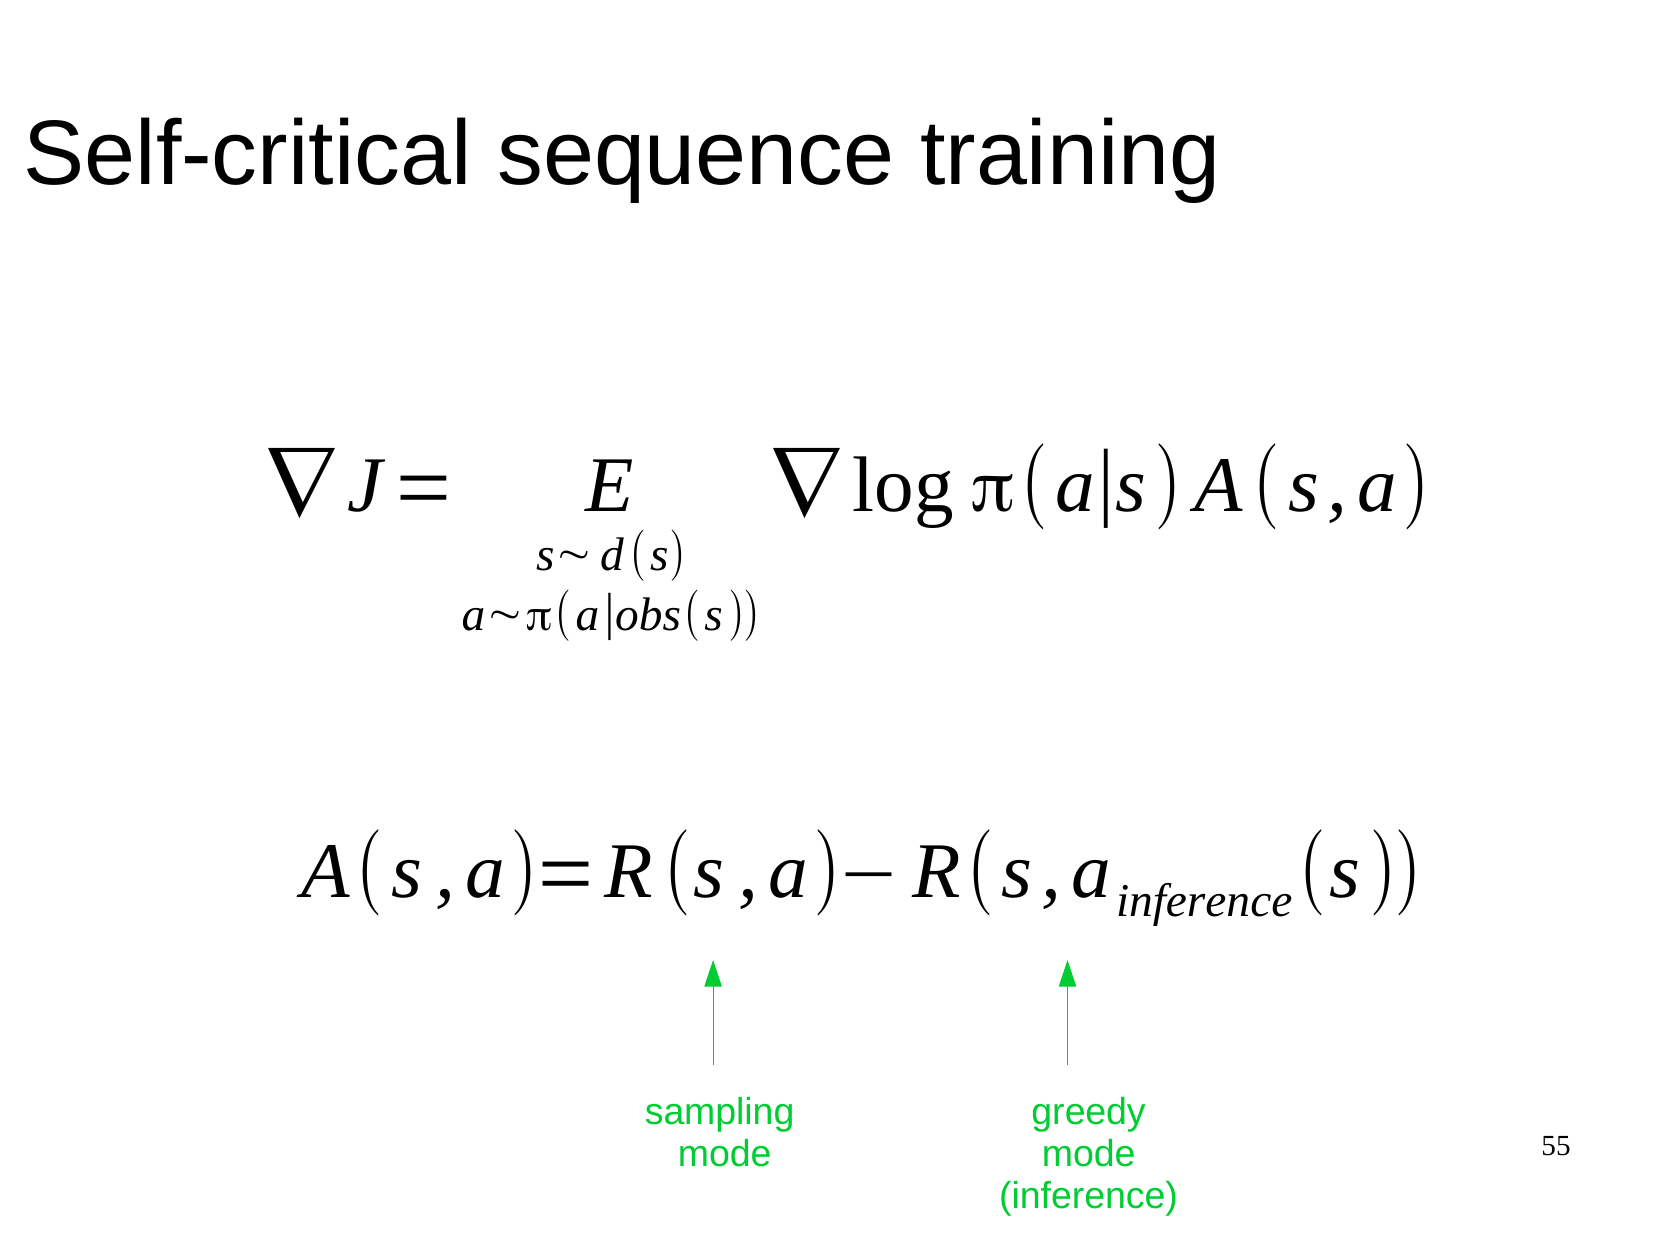

# Self-critical sequence training
sampling
mode
greedy
mode
(inference)
55